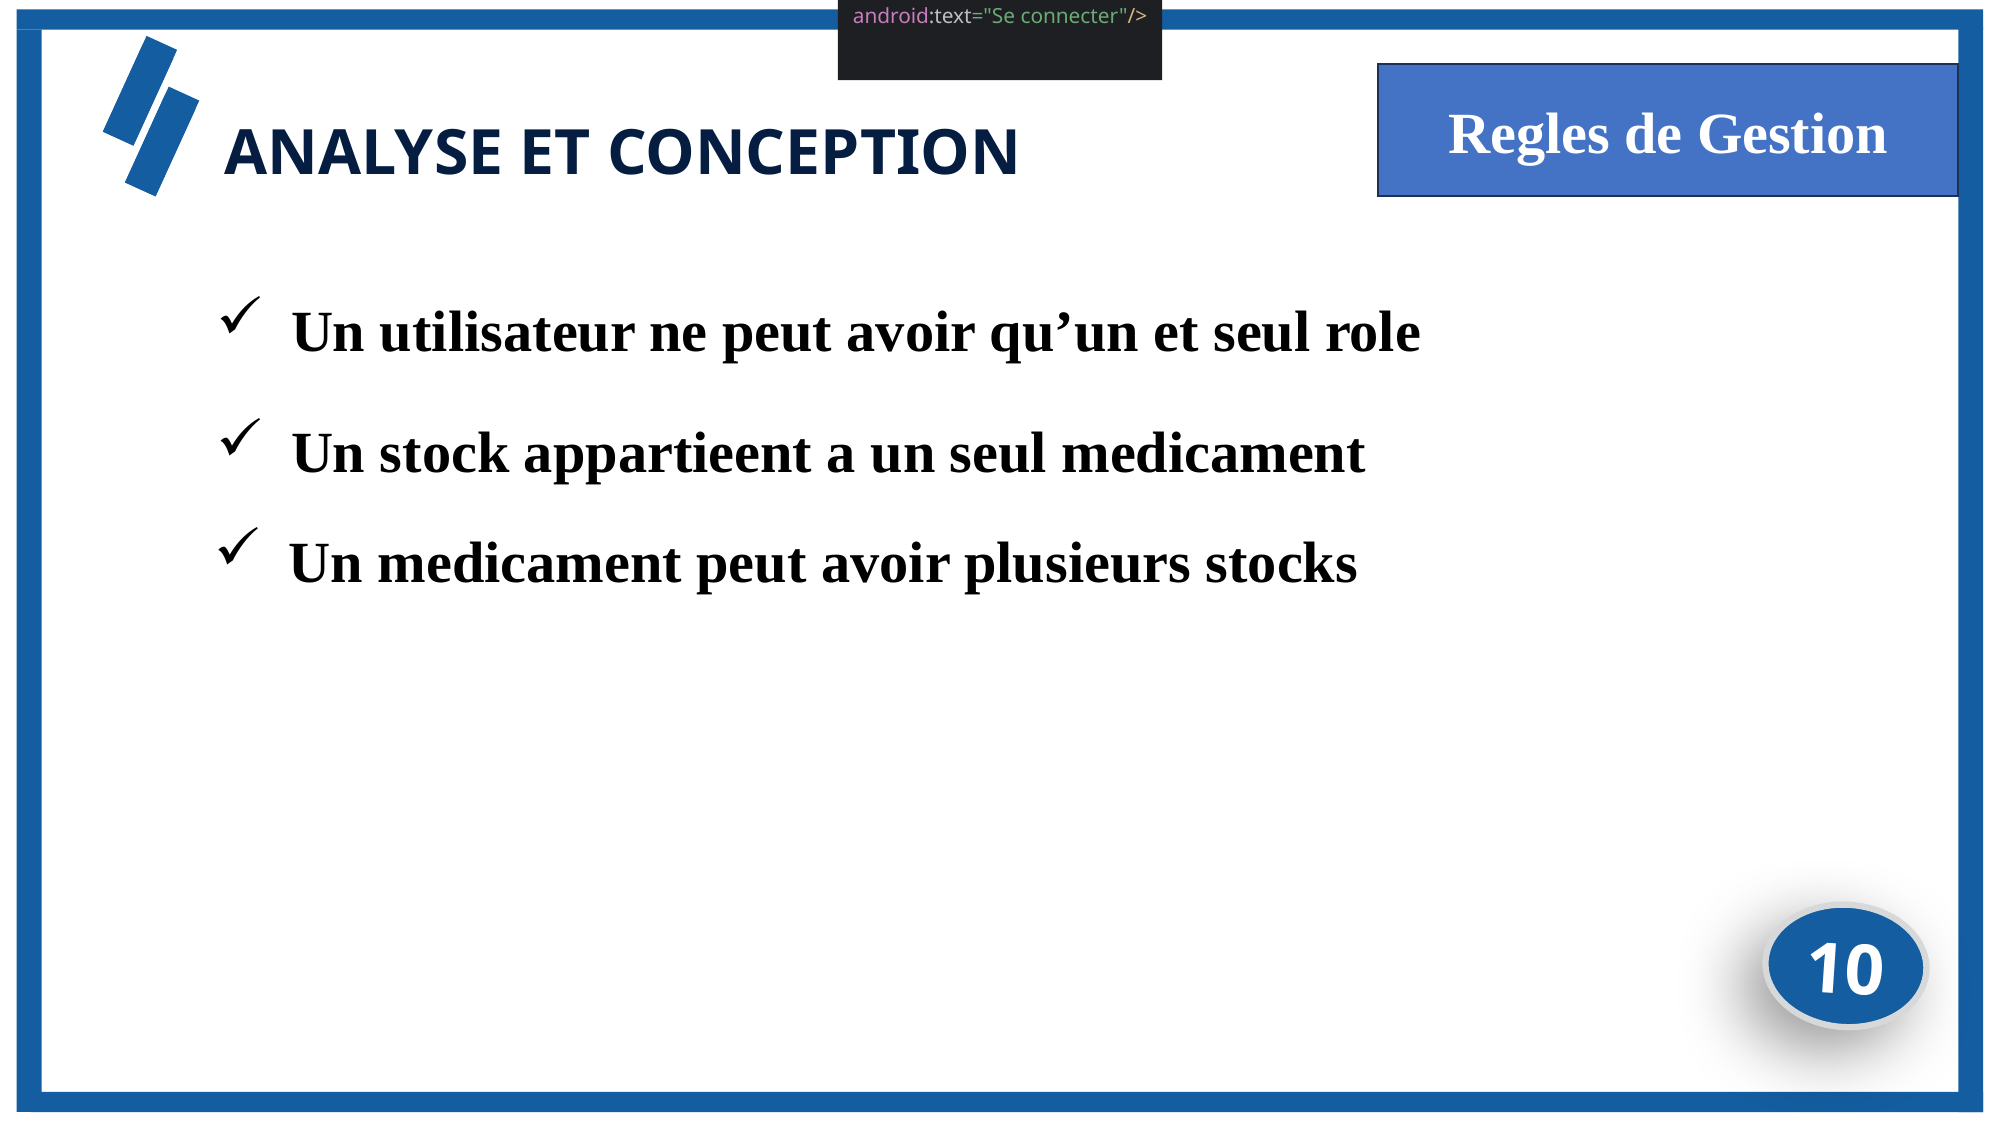

android:text="Se connecter"/>
Regles de Gestion
ANALYSE ET CONCEPTION
Un utilisateur ne peut avoir qu’un et seul role
Un stock appartieent a un seul medicament
Un medicament peut avoir plusieurs stocks
10